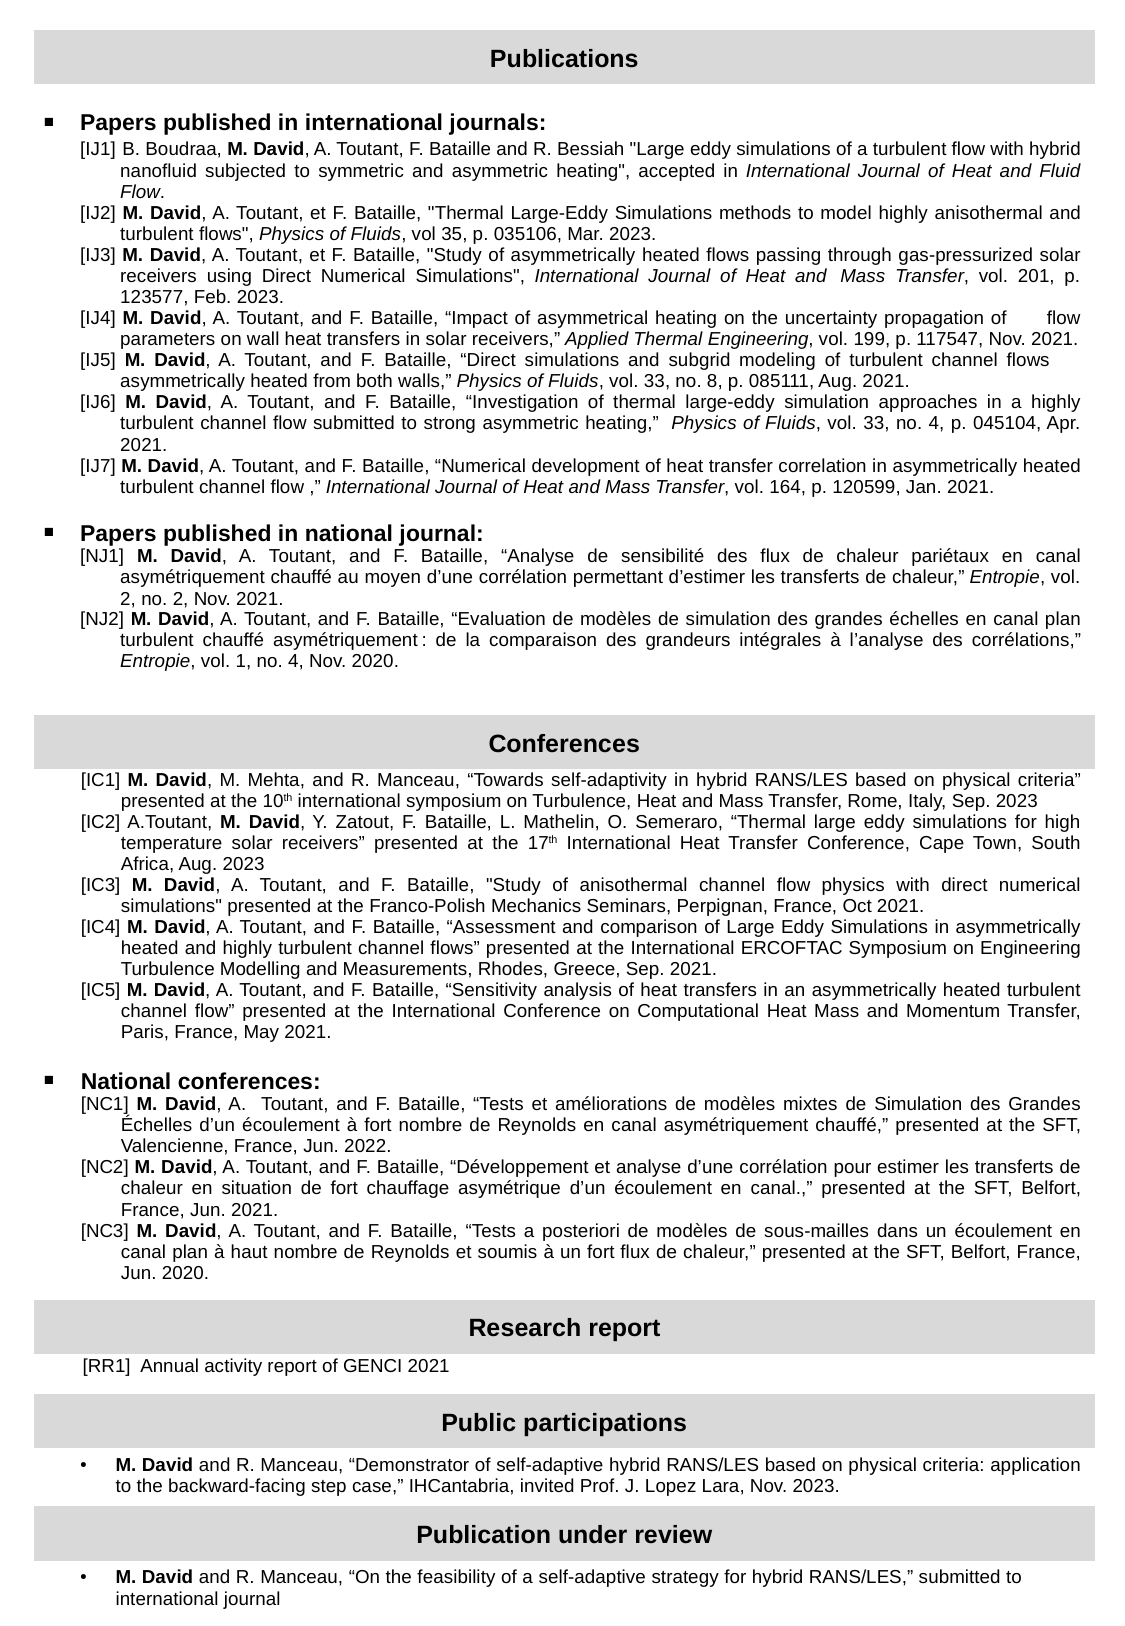

Publications
Papers published in international journals:
[IJ1] B. Boudraa, M. David, A. Toutant, F. Bataille and R. Bessiah "Large eddy simulations of a turbulent flow with hybrid nanofluid subjected to symmetric and asymmetric heating", accepted in International Journal of Heat and Fluid Flow.
[IJ2] M. David, A. Toutant, et F. Bataille, "Thermal Large-Eddy Simulations methods to model highly anisothermal and turbulent flows", Physics of Fluids, vol 35, p. 035106, Mar. 2023.
[IJ3] M. David, A. Toutant, et F. Bataille, "Study of asymmetrically heated flows passing through gas-pressurized solar receivers using Direct Numerical Simulations", International Journal of Heat and 	Mass Transfer, vol. 201, p. 123577, Feb. 2023.
[IJ4] M. David, A. Toutant, and F. Bataille, “Impact of asymmetrical heating on the uncertainty propagation of 	flow parameters on wall heat transfers in solar receivers,” Applied Thermal Engineering, vol. 199, p. 117547, Nov. 2021.
[IJ5] M. David, A. Toutant, and F. Bataille, “Direct simulations and subgrid modeling of turbulent channel flows 	asymmetrically heated from both walls,” Physics of Fluids, vol. 33, no. 8, p. 085111, Aug. 2021.
[IJ6] M. David, A. Toutant, and F. Bataille, “Investigation of thermal large-eddy simulation approaches in a highly turbulent channel flow submitted to strong asymmetric heating,” Physics of Fluids, vol. 33, no. 4, p. 045104, Apr. 2021.
[IJ7] M. David, A. Toutant, and F. Bataille, “Numerical development of heat transfer correlation in asymmetrically heated turbulent channel flow ,” International Journal of Heat and Mass Transfer, vol. 164, p. 120599, Jan. 2021.
Papers published in national journal:
[NJ1] M. David, A. Toutant, and F. Bataille, “Analyse de sensibilité des flux de chaleur pariétaux en canal asymétriquement chauffé au moyen d’une corrélation permettant d’estimer les transferts de chaleur,” Entropie, vol. 2, no. 2, Nov. 2021.
[NJ2] M. David, A. Toutant, and F. Bataille, “Evaluation de modèles de simulation des grandes échelles en canal plan turbulent chauffé asymétriquement : de la comparaison des grandeurs intégrales à l’analyse des corrélations,” Entropie, vol. 1, no. 4, Nov. 2020.
International conferences:
[IC1] M. David, M. Mehta, and R. Manceau, “Towards self-adaptivity in hybrid RANS/LES based on physical criteria” presented at the 10th international symposium on Turbulence, Heat and Mass Transfer, Rome, Italy, Sep. 2023
[IC2] A.Toutant, M. David, Y. Zatout, F. Bataille, L. Mathelin, O. Semeraro, “Thermal large eddy simulations for high temperature solar receivers” presented at the 17th International Heat Transfer Conference, Cape Town, South Africa, Aug. 2023
[IC3] M. David, A. Toutant, and F. Bataille, "Study of anisothermal channel flow physics with direct numerical simulations" presented at the Franco-Polish Mechanics Seminars, Perpignan, France, Oct 2021.
[IC4] M. David, A. Toutant, and F. Bataille, “Assessment and comparison of Large Eddy Simulations in asymmetrically heated and highly turbulent channel flows” presented at the International ERCOFTAC Symposium on Engineering Turbulence Modelling and Measurements, Rhodes, Greece, Sep. 2021.
[IC5] M. David, A. Toutant, and F. Bataille, “Sensitivity analysis of heat transfers in an asymmetrically heated turbulent channel flow” presented at the International Conference on Computational Heat Mass and Momentum Transfer, Paris, France, May 2021.
National conferences:
[NC1] M. David, A. Toutant, and F. Bataille, “Tests et améliorations de modèles mixtes de Simulation des Grandes Échelles d’un écoulement à fort nombre de Reynolds en canal asymétriquement chauffé,” presented at the SFT, Valencienne, France, Jun. 2022.
[NC2] M. David, A. Toutant, and F. Bataille, “Développement et analyse d’une corrélation pour estimer les transferts de chaleur en situation de fort chauffage asymétrique d’un écoulement en canal.,” presented at the SFT, Belfort, France, Jun. 2021.
[NC3] M. David, A. Toutant, and F. Bataille, “Tests a posteriori de modèles de sous-mailles dans un écoulement en canal plan à haut nombre de Reynolds et soumis à un fort flux de chaleur,” presented at the SFT, Belfort, France, Jun. 2020.
Conferences
Research report
 [RR1] Annual activity report of GENCI 2021
Public participations
M. David and R. Manceau, “Demonstrator of self-adaptive hybrid RANS/LES based on physical criteria: application to the backward-facing step case,” IHCantabria, invited Prof. J. Lopez Lara, Nov. 2023.
Publication under review
M. David and R. Manceau, “On the feasibility of a self-adaptive strategy for hybrid RANS/LES,” submitted to international journal